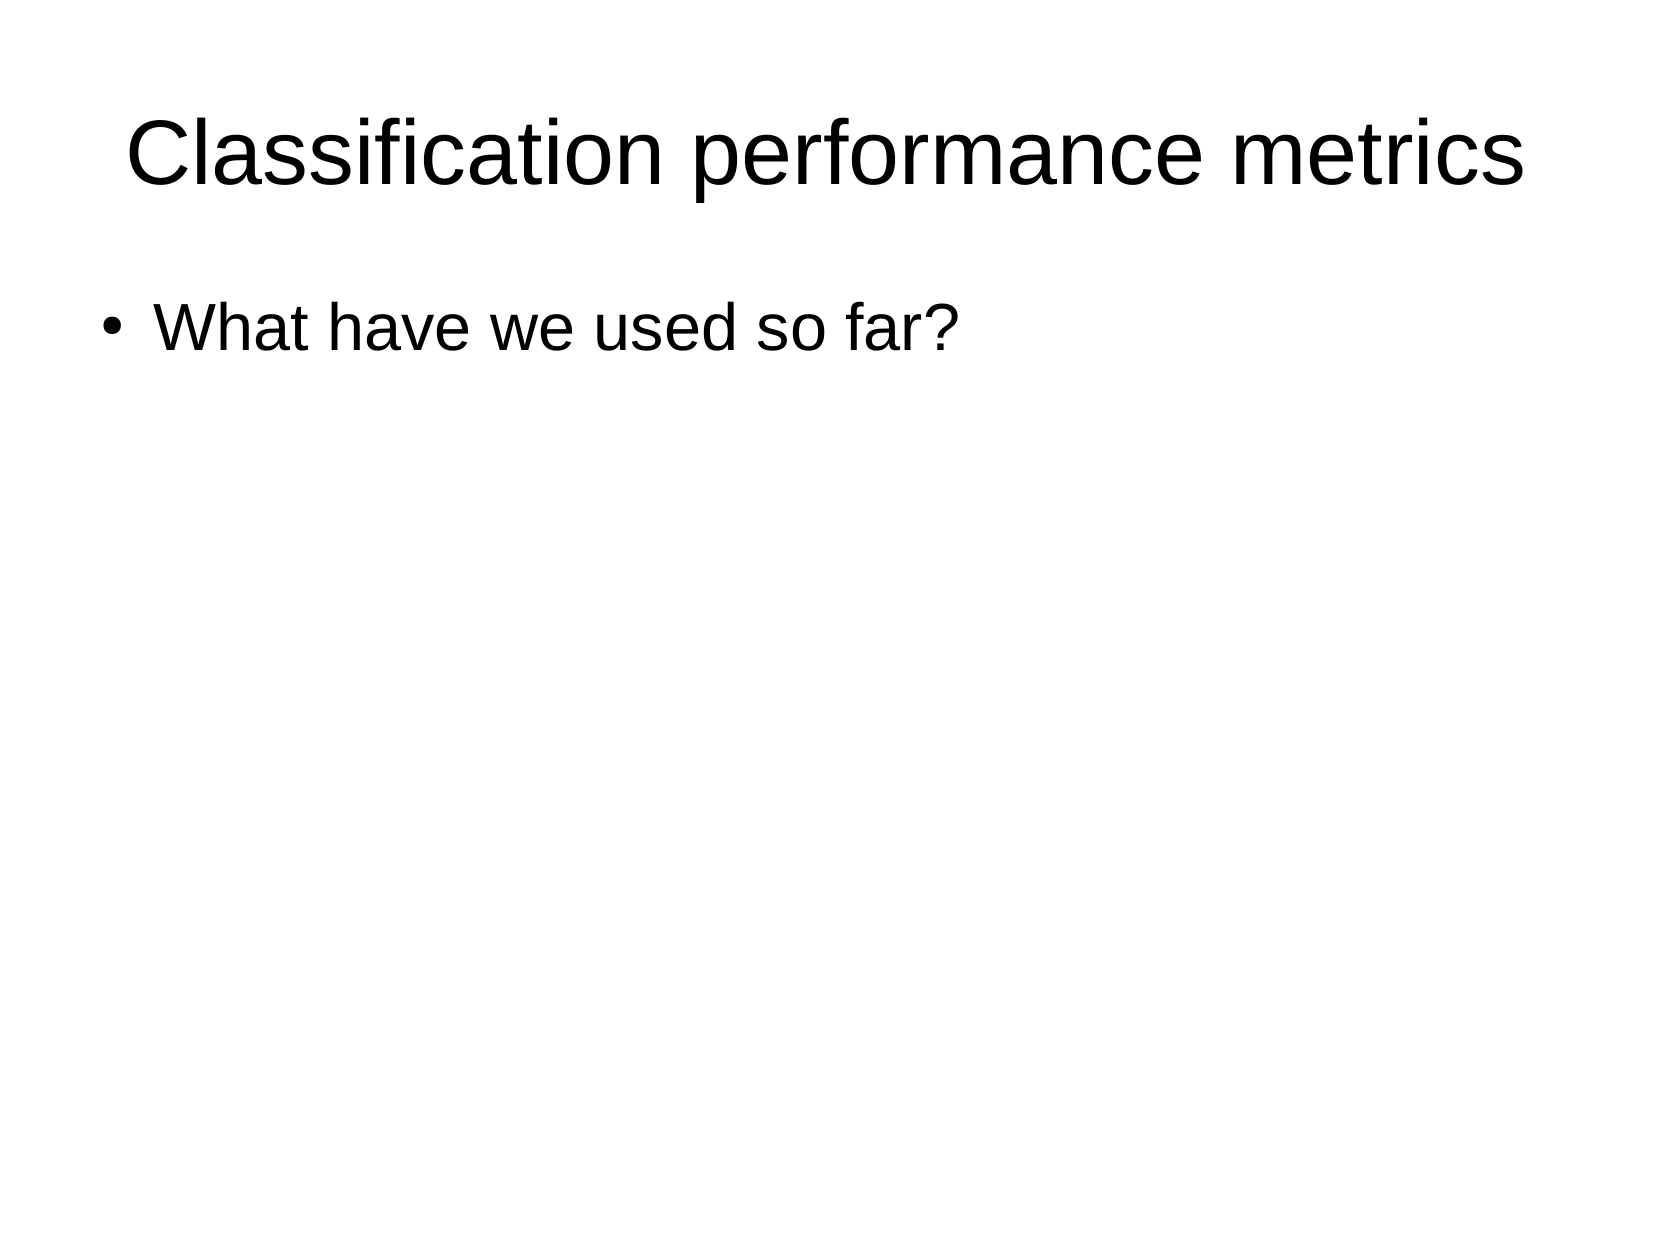

# Classification performance metrics
What have we used so far?